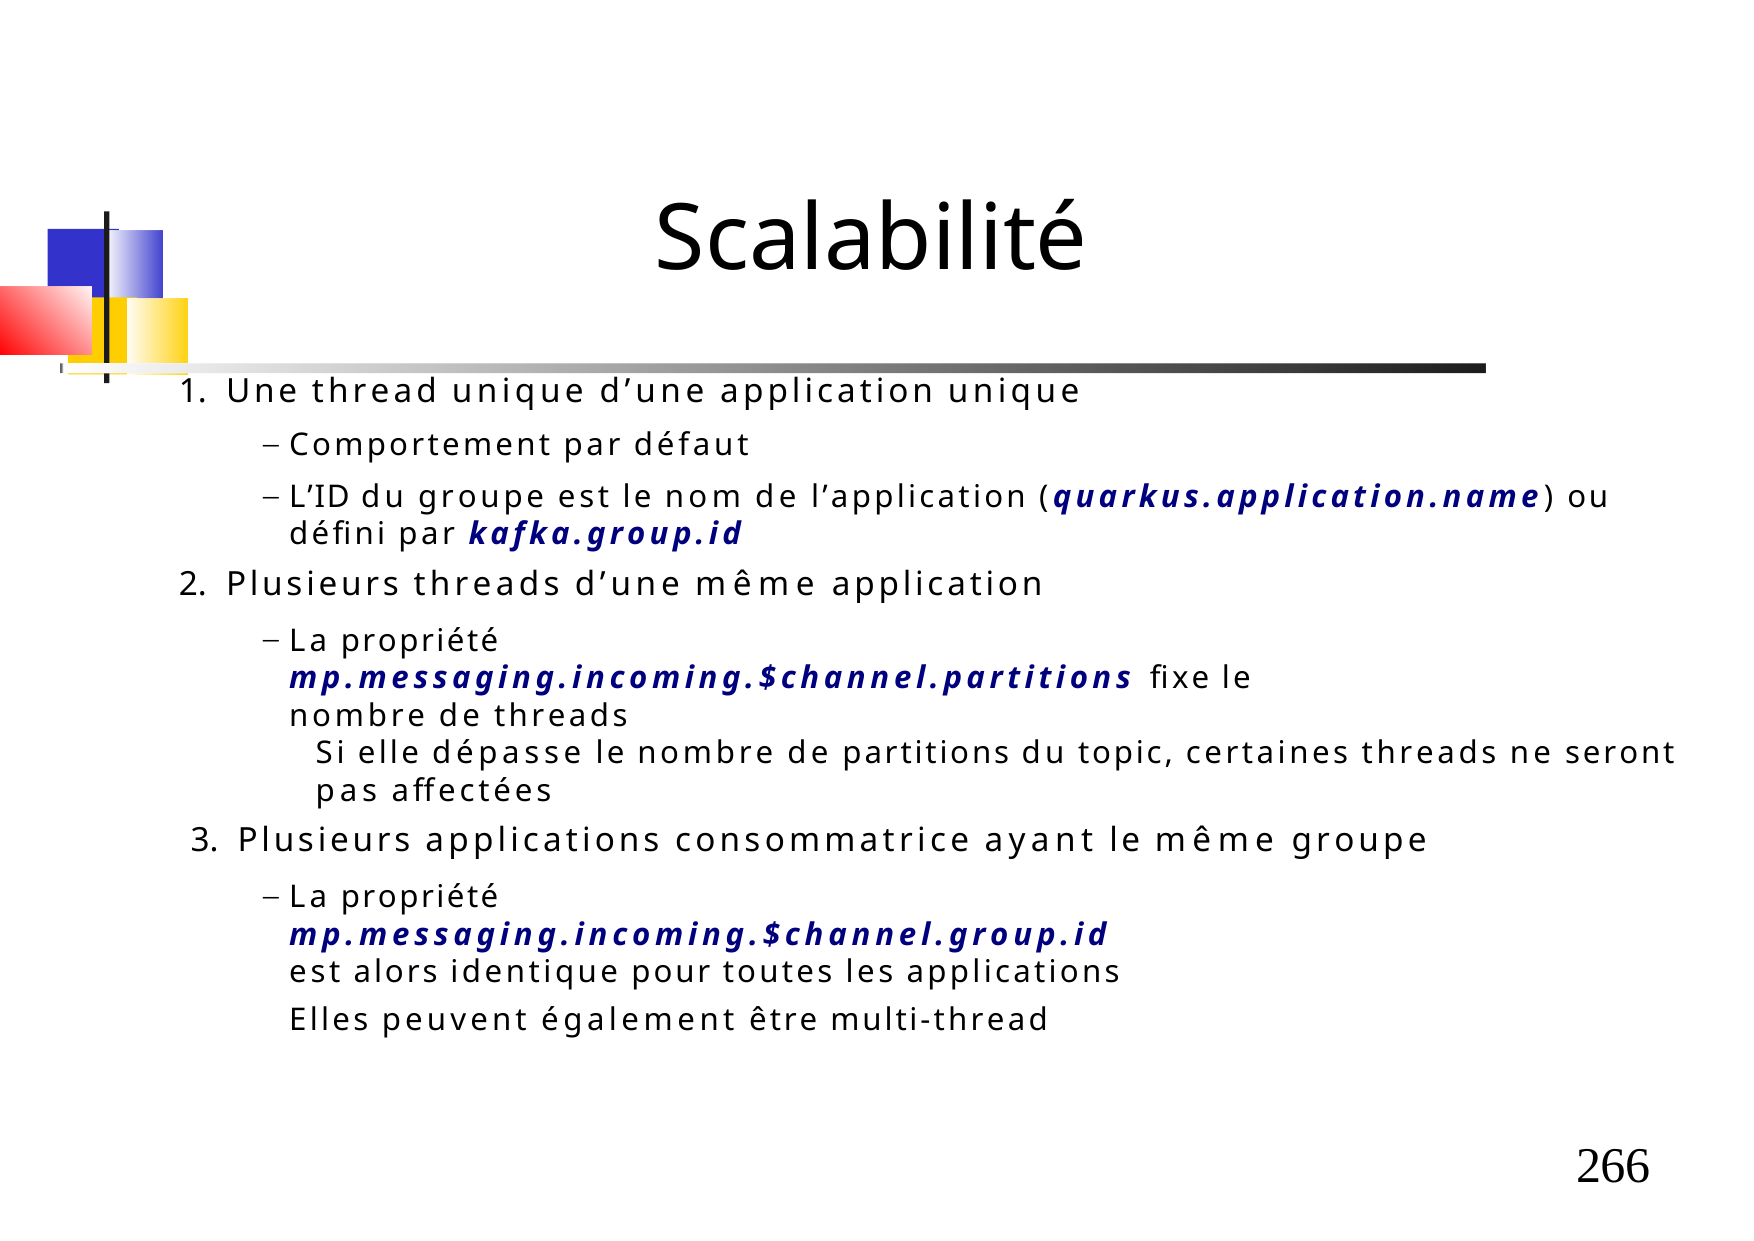

# Scalabilité
Une thread unique d’une application unique
Comportement par défaut
L’ID du groupe est le nom de l’application (quarkus.application.name) ou 	défini par kafka.group.id
Plusieurs threads d’une même application
La propriété
mp.messaging.incoming.$channel.partitions fixe le nombre de threads
Si elle dépasse le nombre de partitions du topic, certaines threads ne seront pas affectées
Plusieurs applications consommatrice ayant le même groupe
La propriété
mp.messaging.incoming.$channel.group.id
est alors identique pour toutes les applications
Elles peuvent également être multi-thread
266